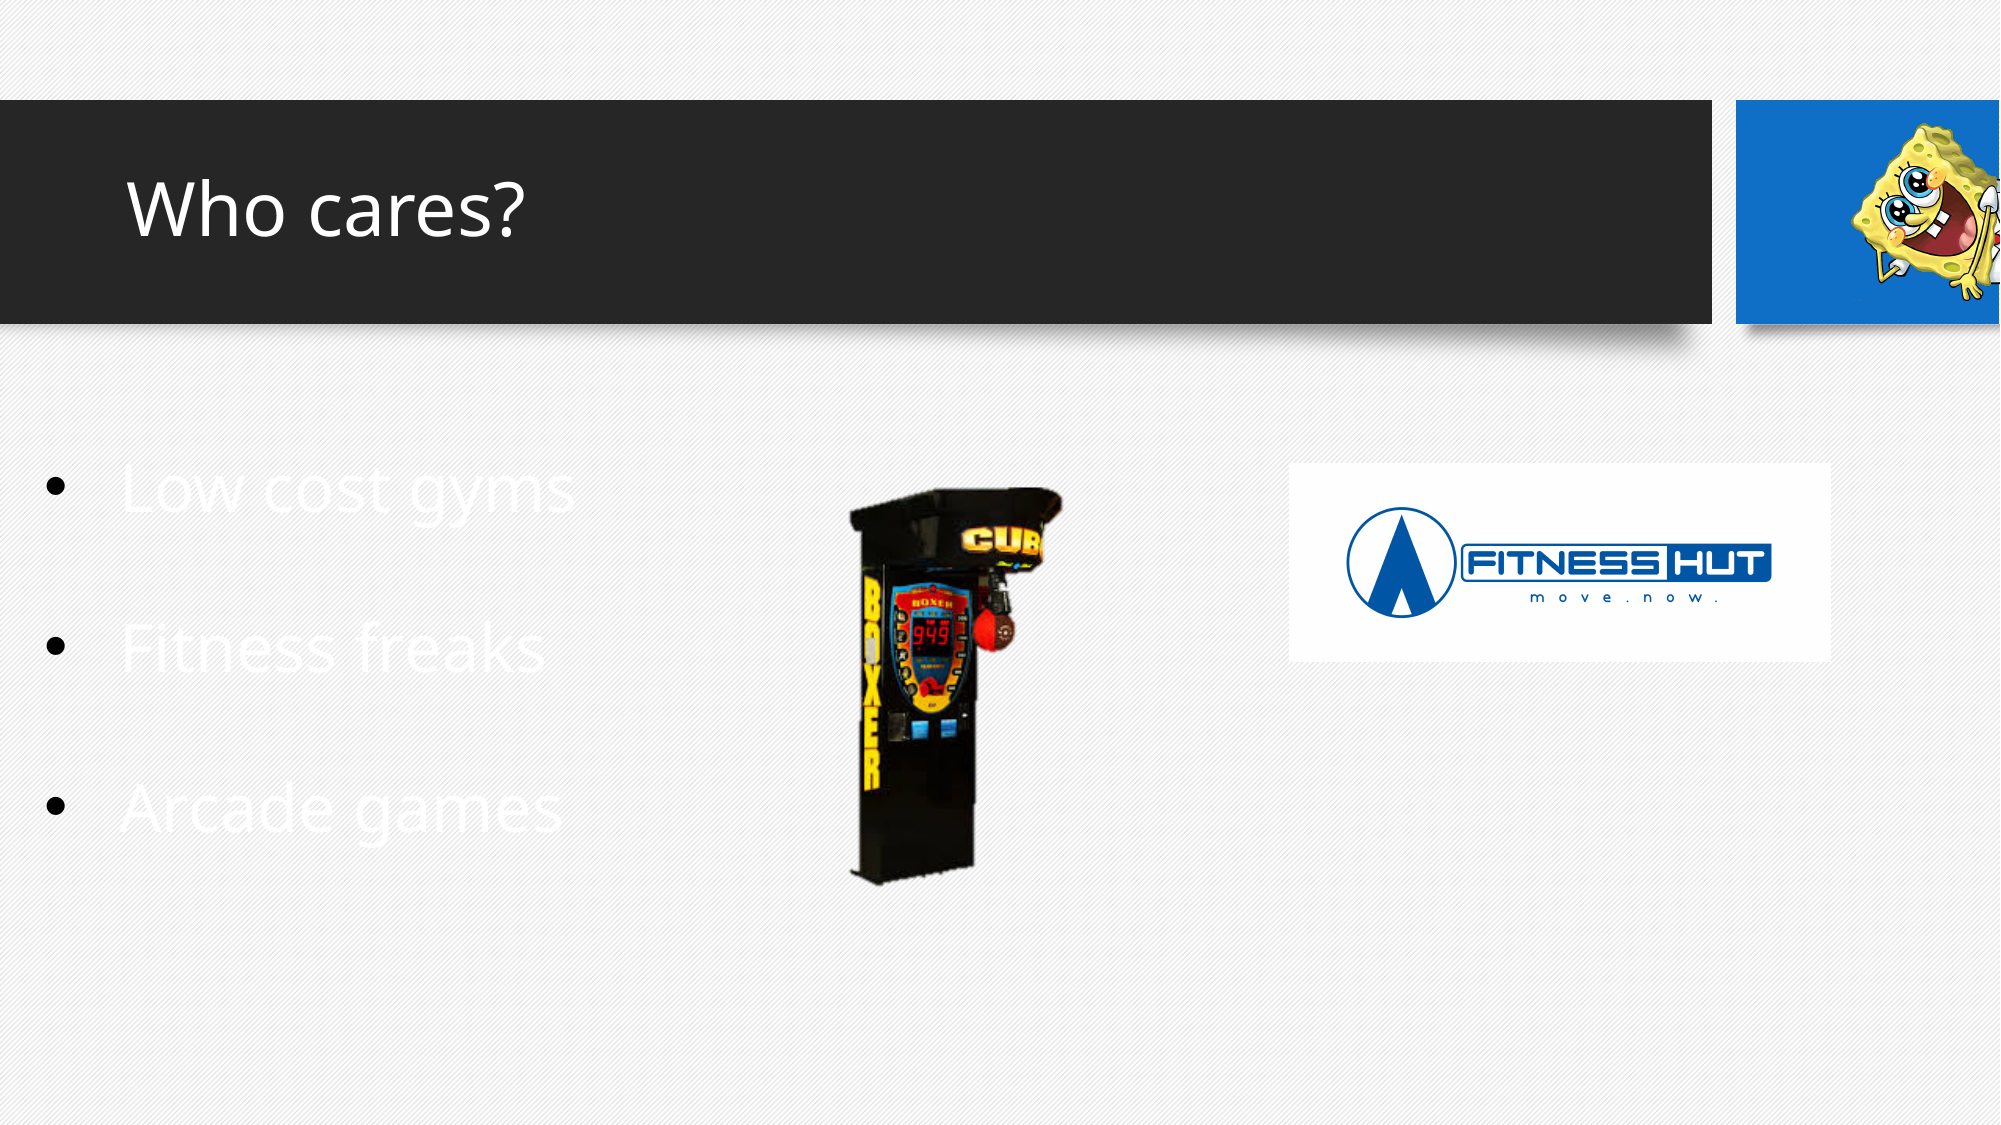

# Who cares?
Low cost gyms
Fitness freaks
Arcade games